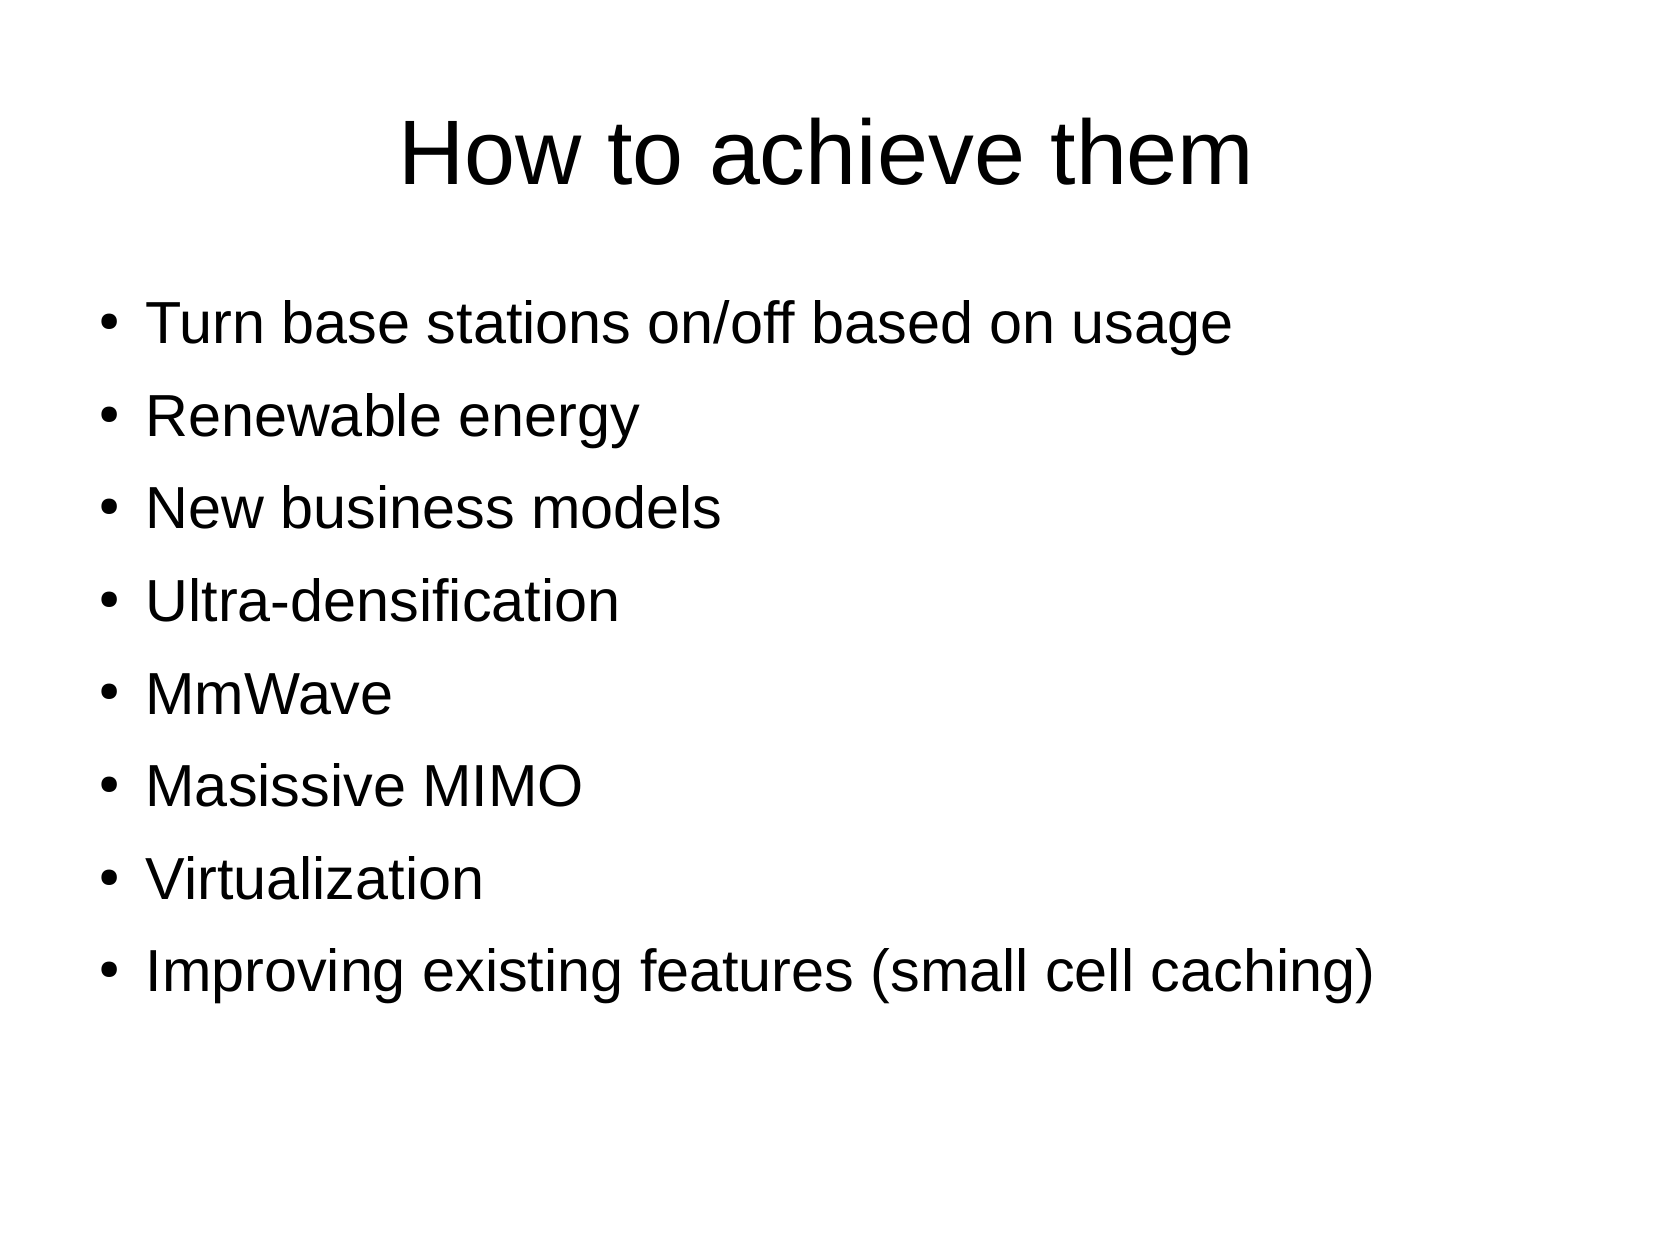

# How to achieve them
Turn base stations on/off based on usage
Renewable energy
New business models
Ultra-densification
MmWave
Masissive MIMO
Virtualization
Improving existing features (small cell caching)